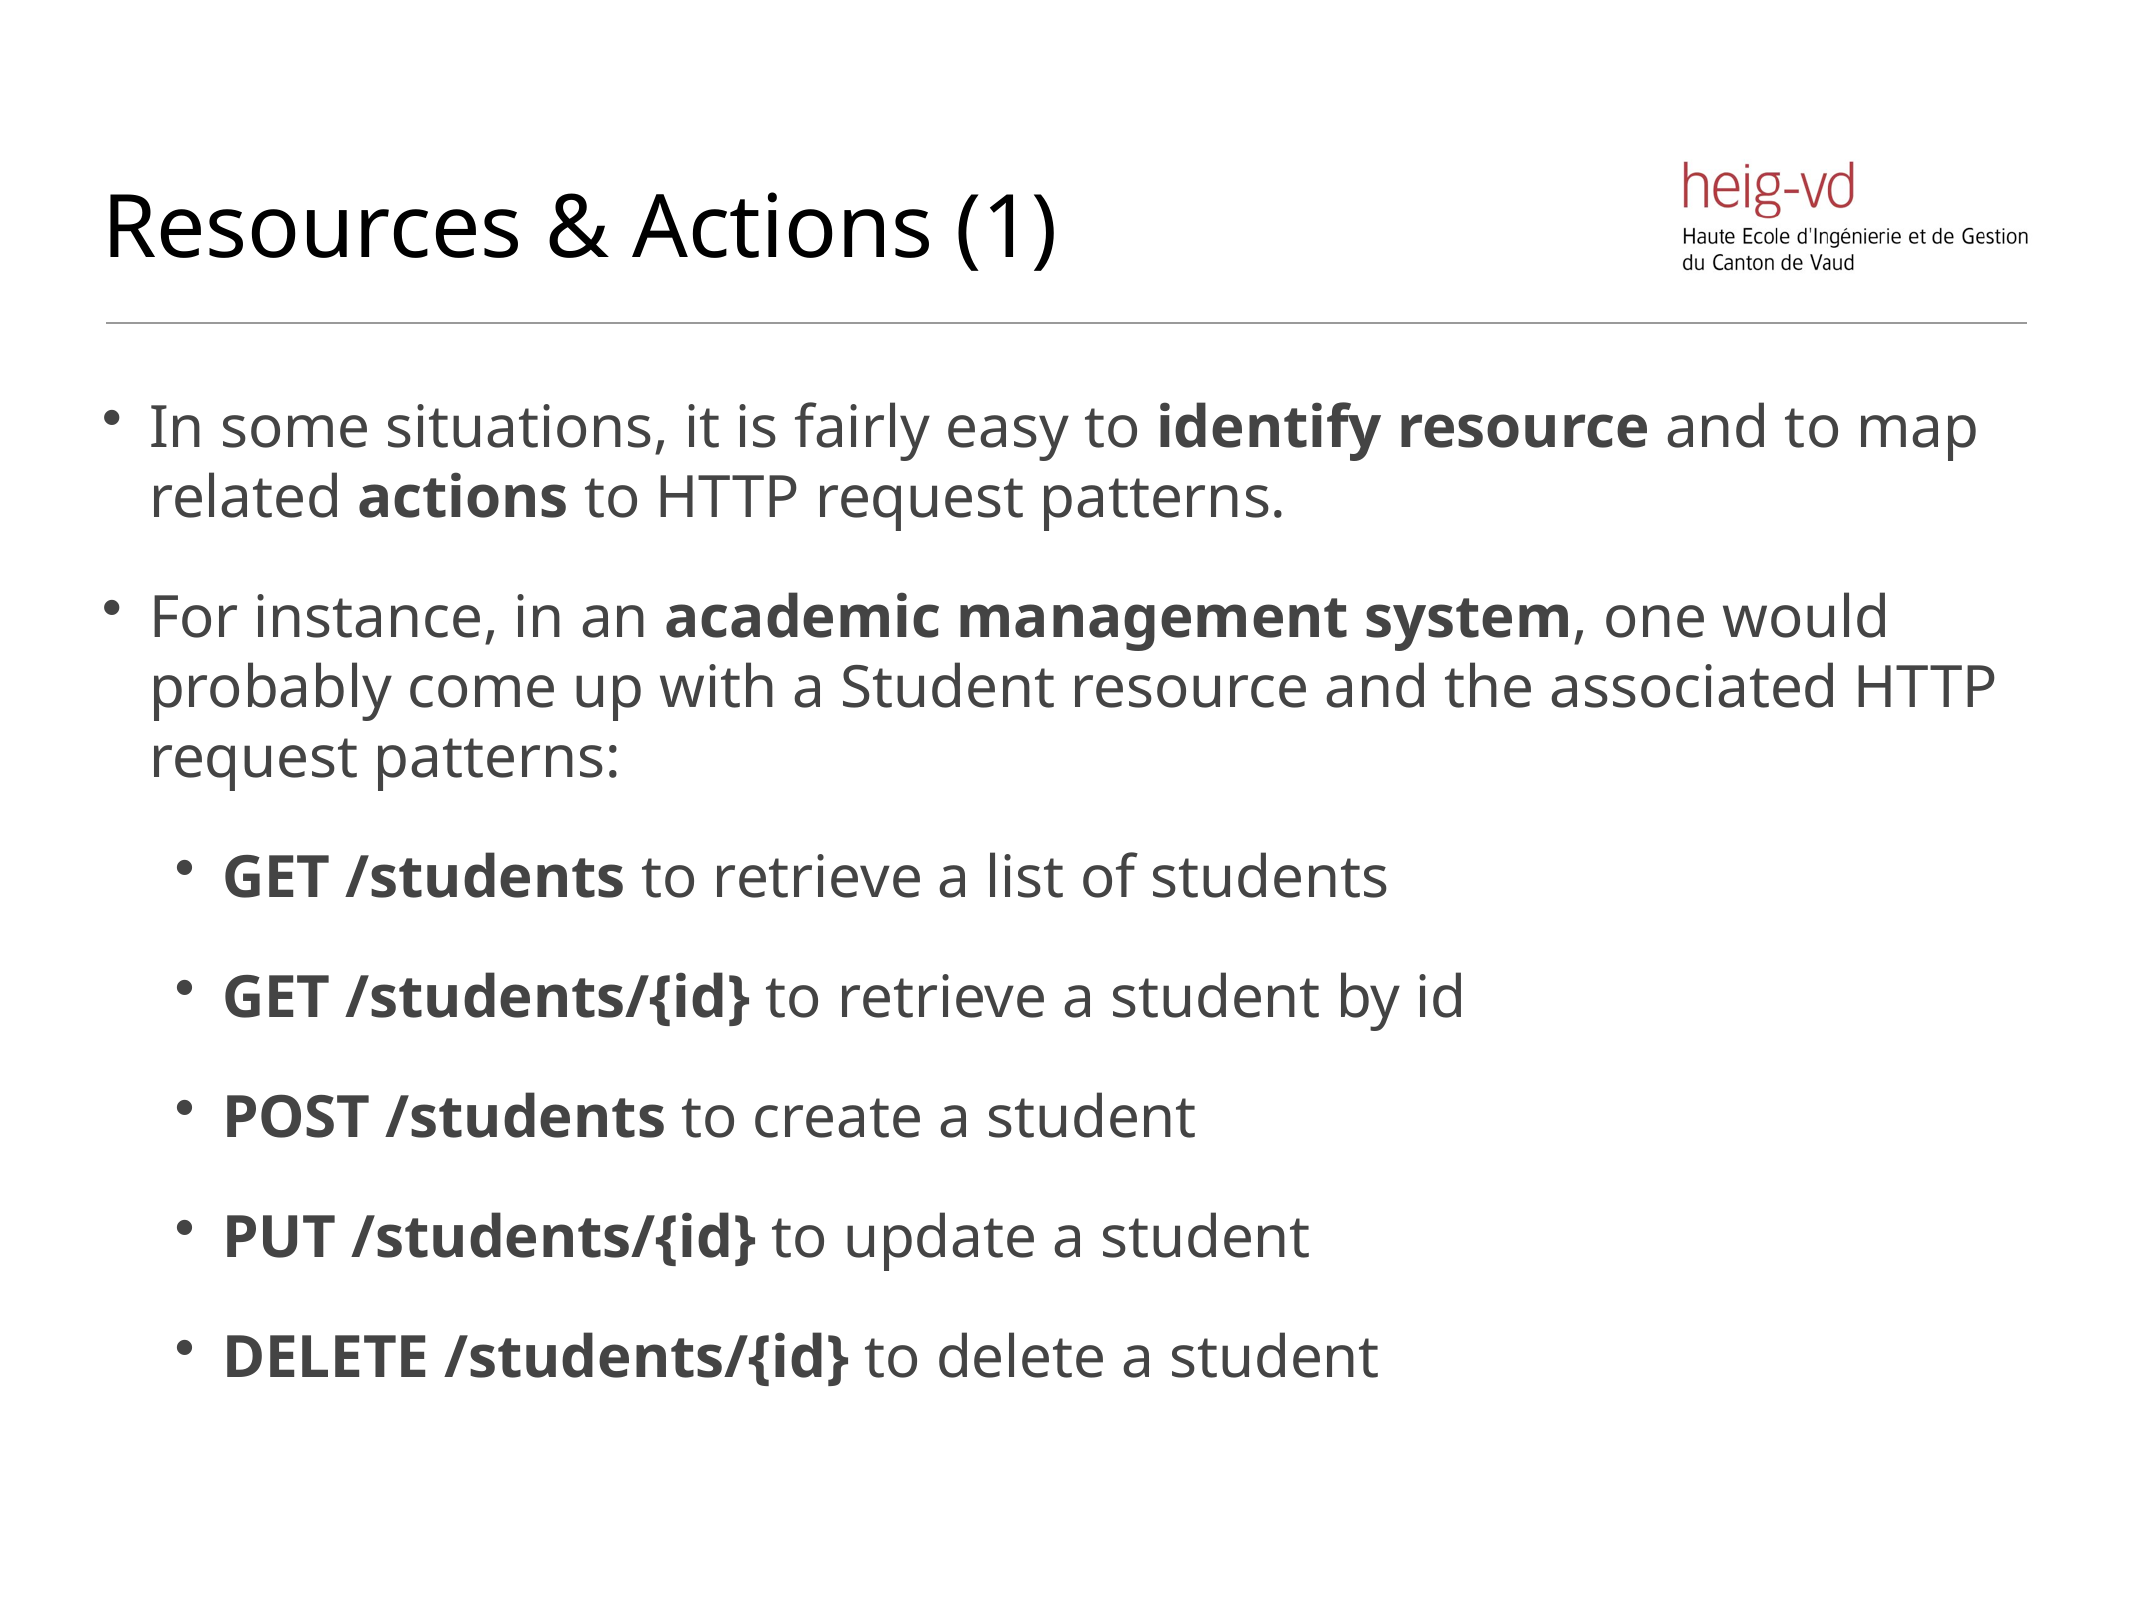

# Resources & Actions (1)
In some situations, it is fairly easy to identify resource and to map related actions to HTTP request patterns.
For instance, in an academic management system, one would probably come up with a Student resource and the associated HTTP request patterns:
GET /students to retrieve a list of students
GET /students/{id} to retrieve a student by id
POST /students to create a student
PUT /students/{id} to update a student
DELETE /students/{id} to delete a student